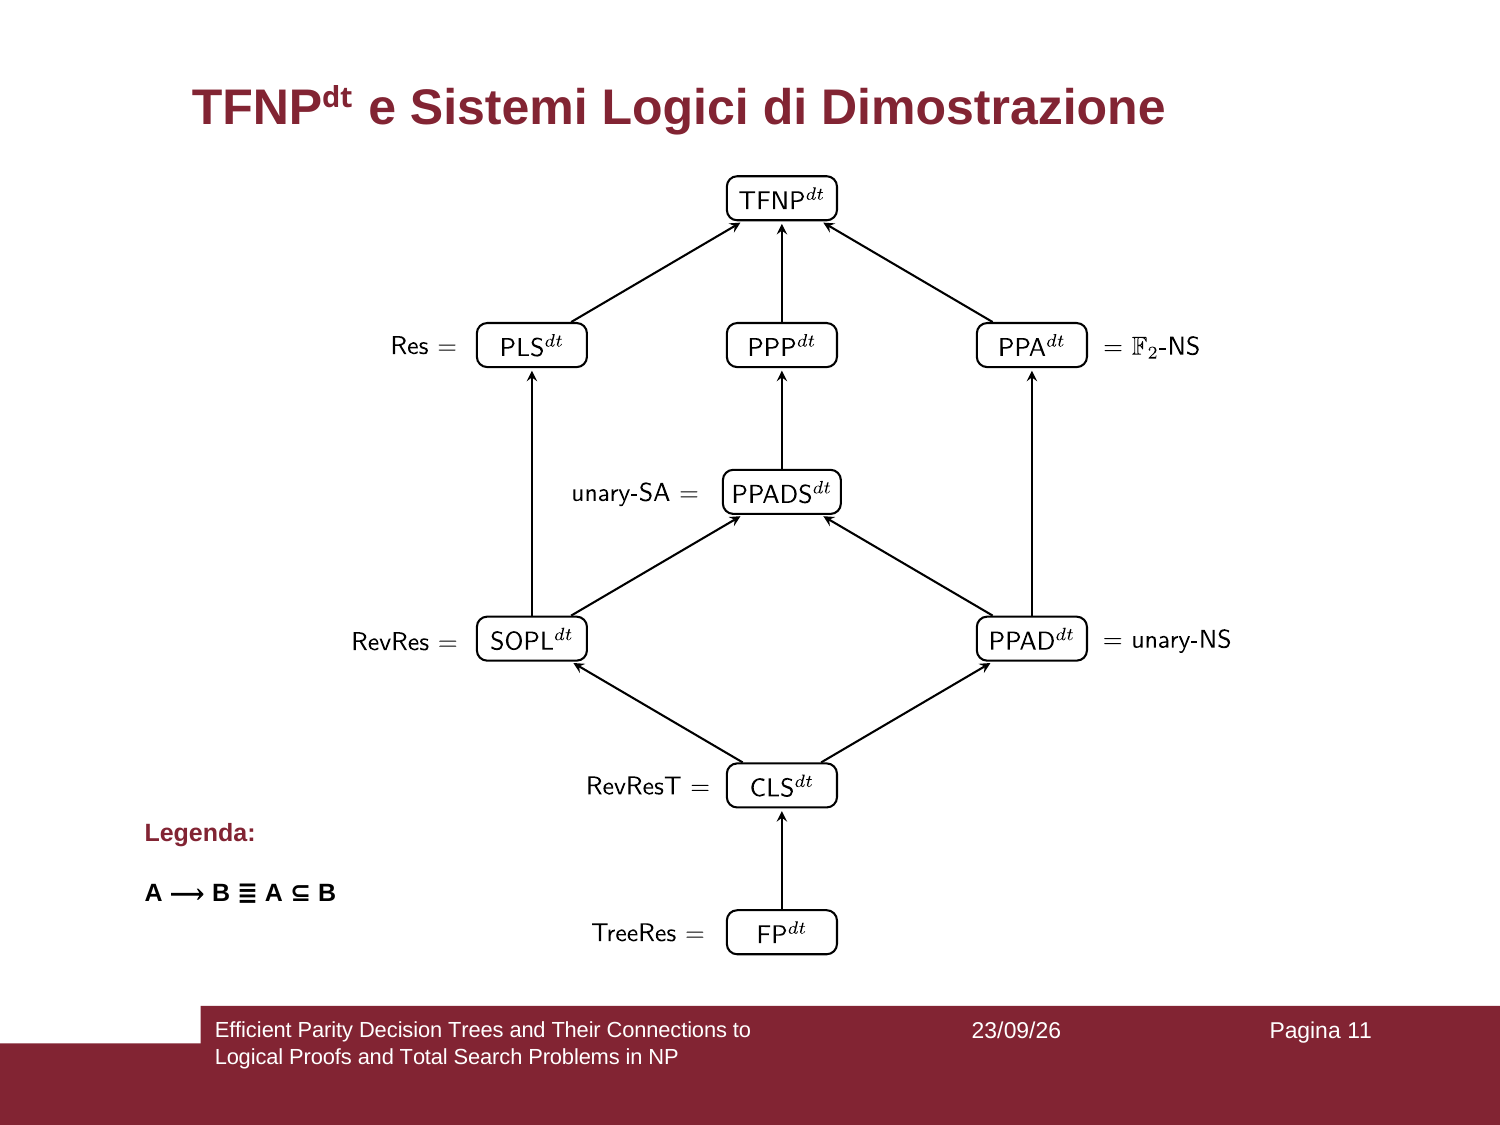

TFNPdt e Sistemi Logici di Dimostrazione
Legenda:
A ⟶ B ≣ A ⊆ B
Efficient Parity Decision Trees and Their Connections to Logical Proofs and Total Search Problems in NP
Pagina